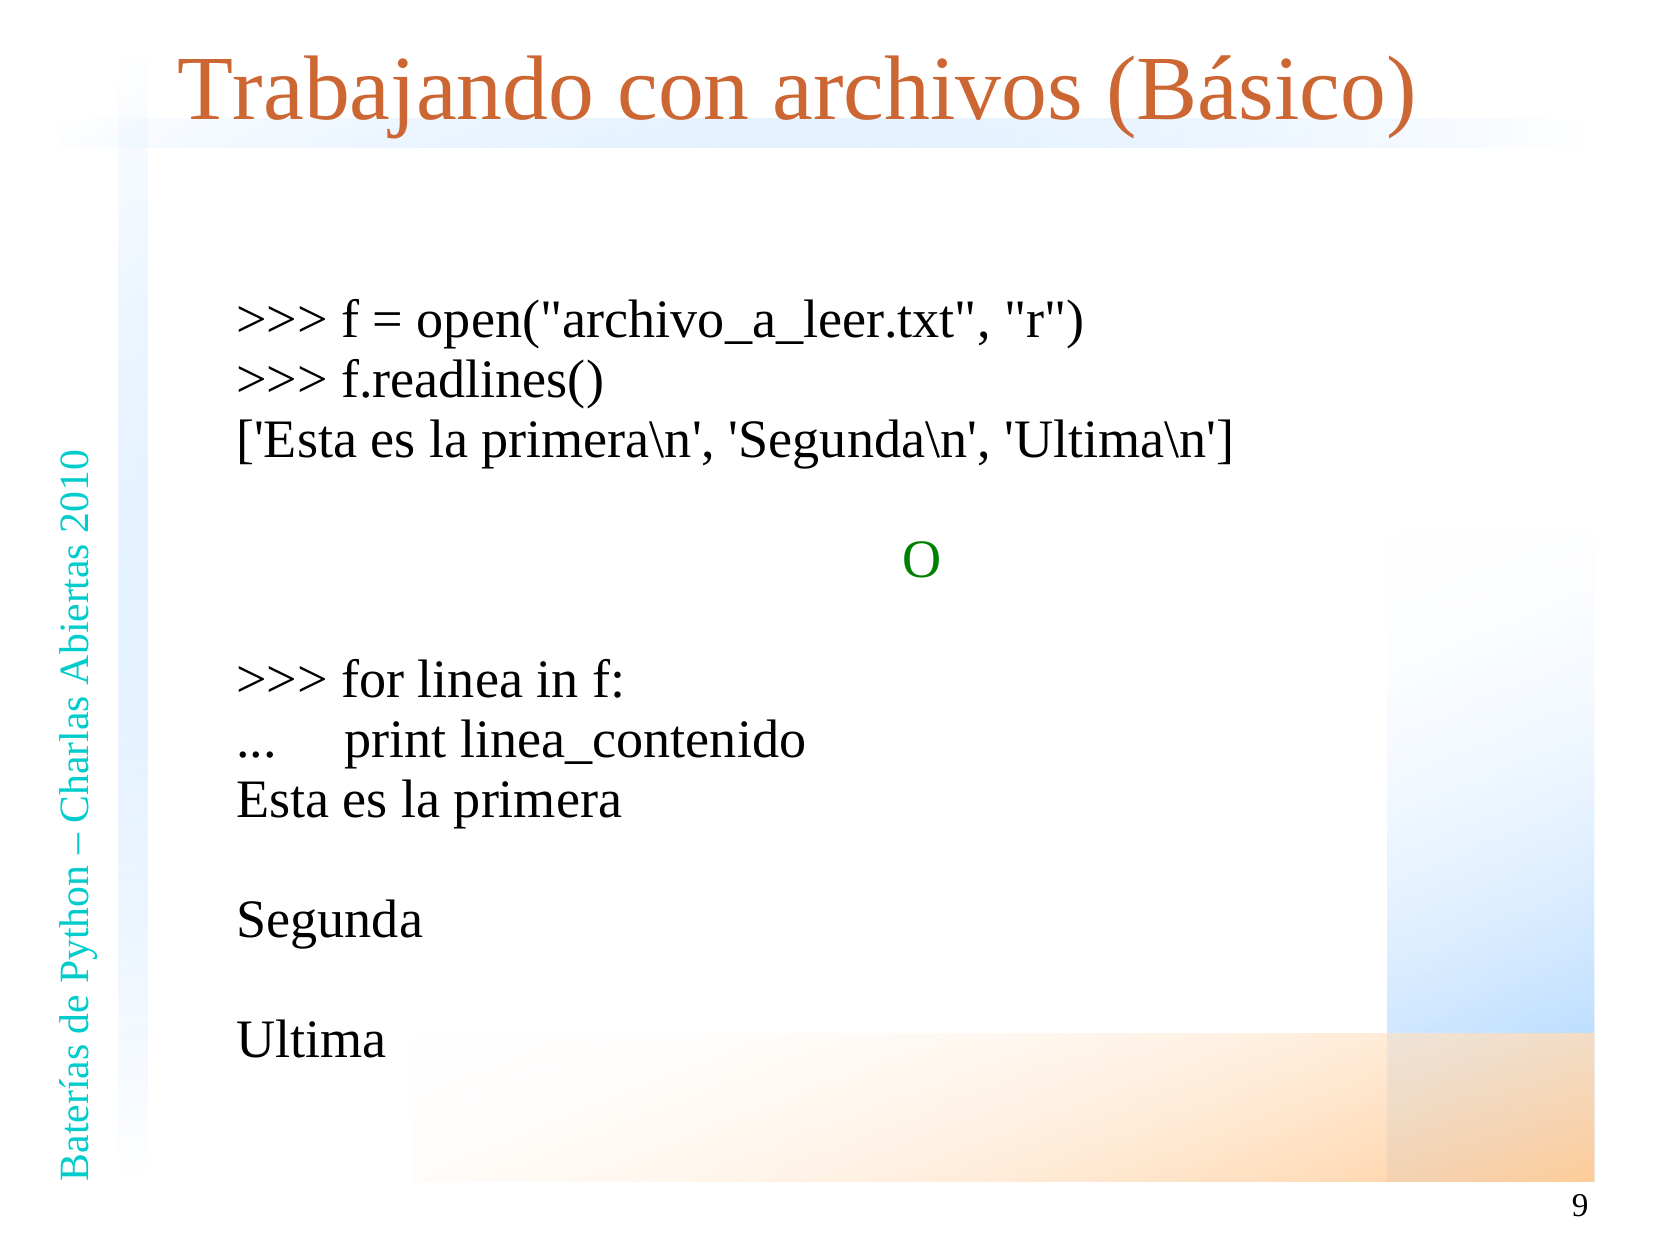

# Trabajando con archivos (Básico)
>>> f = open("archivo_a_leer.txt", "r")
>>> f.readlines()
['Esta es la primera\n', 'Segunda\n', 'Ultima\n']
 O
>>> for linea in f:
... print linea_contenido
Esta es la primera
Segunda
Ultima